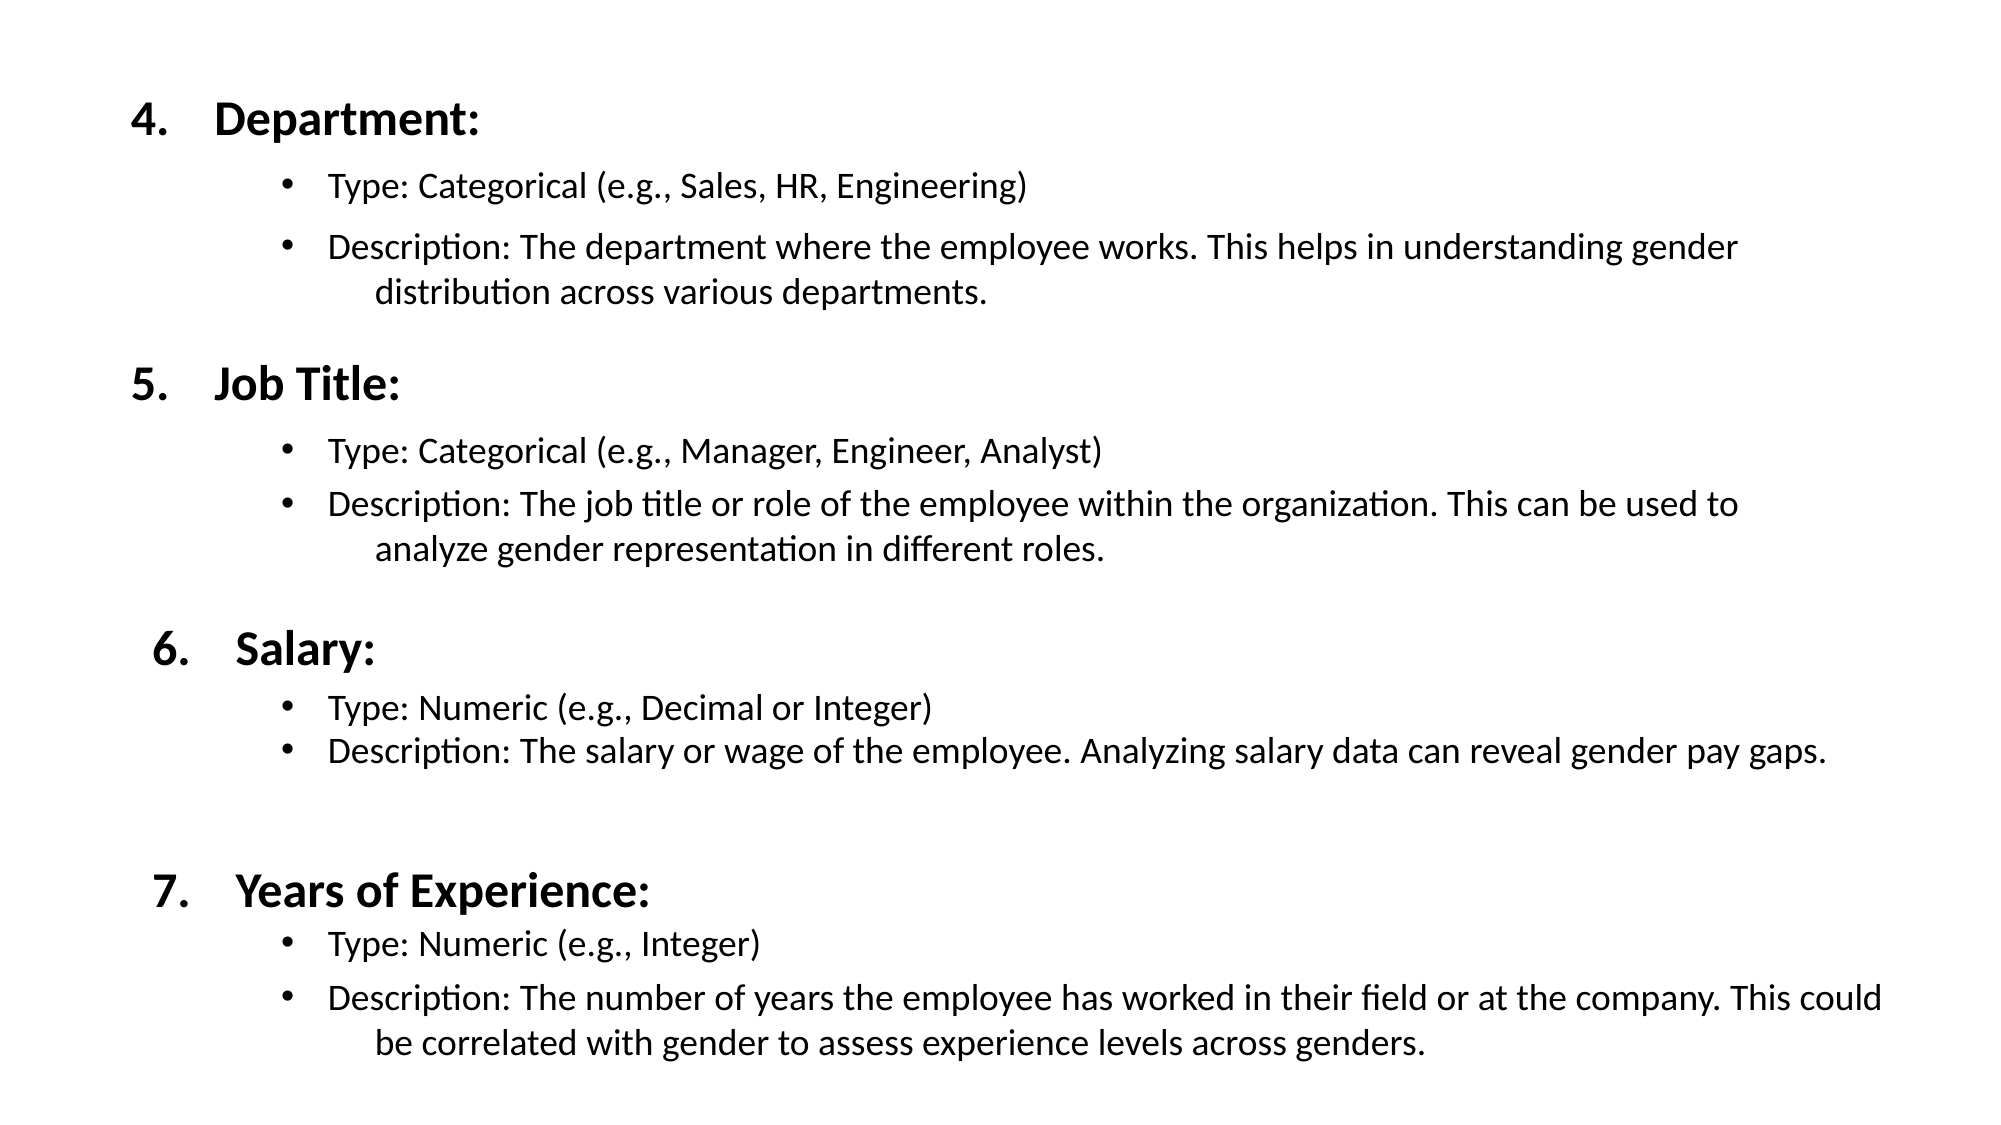

4. Department:
Type: Categorical (e.g., Sales, HR, Engineering)
Description: The department where the employee works. This helps in understanding gender distribution across various departments.
5. Job Title:
Type: Categorical (e.g., Manager, Engineer, Analyst)
Description: The job title or role of the employee within the organization. This can be used to analyze gender representation in different roles.
6. Salary:
Type: Numeric (e.g., Decimal or Integer)
Description: The salary or wage of the employee. Analyzing salary data can reveal gender pay gaps.
7. Years of Experience:
Type: Numeric (e.g., Integer)
Description: The number of years the employee has worked in their field or at the company. This could be correlated with gender to assess experience levels across genders.